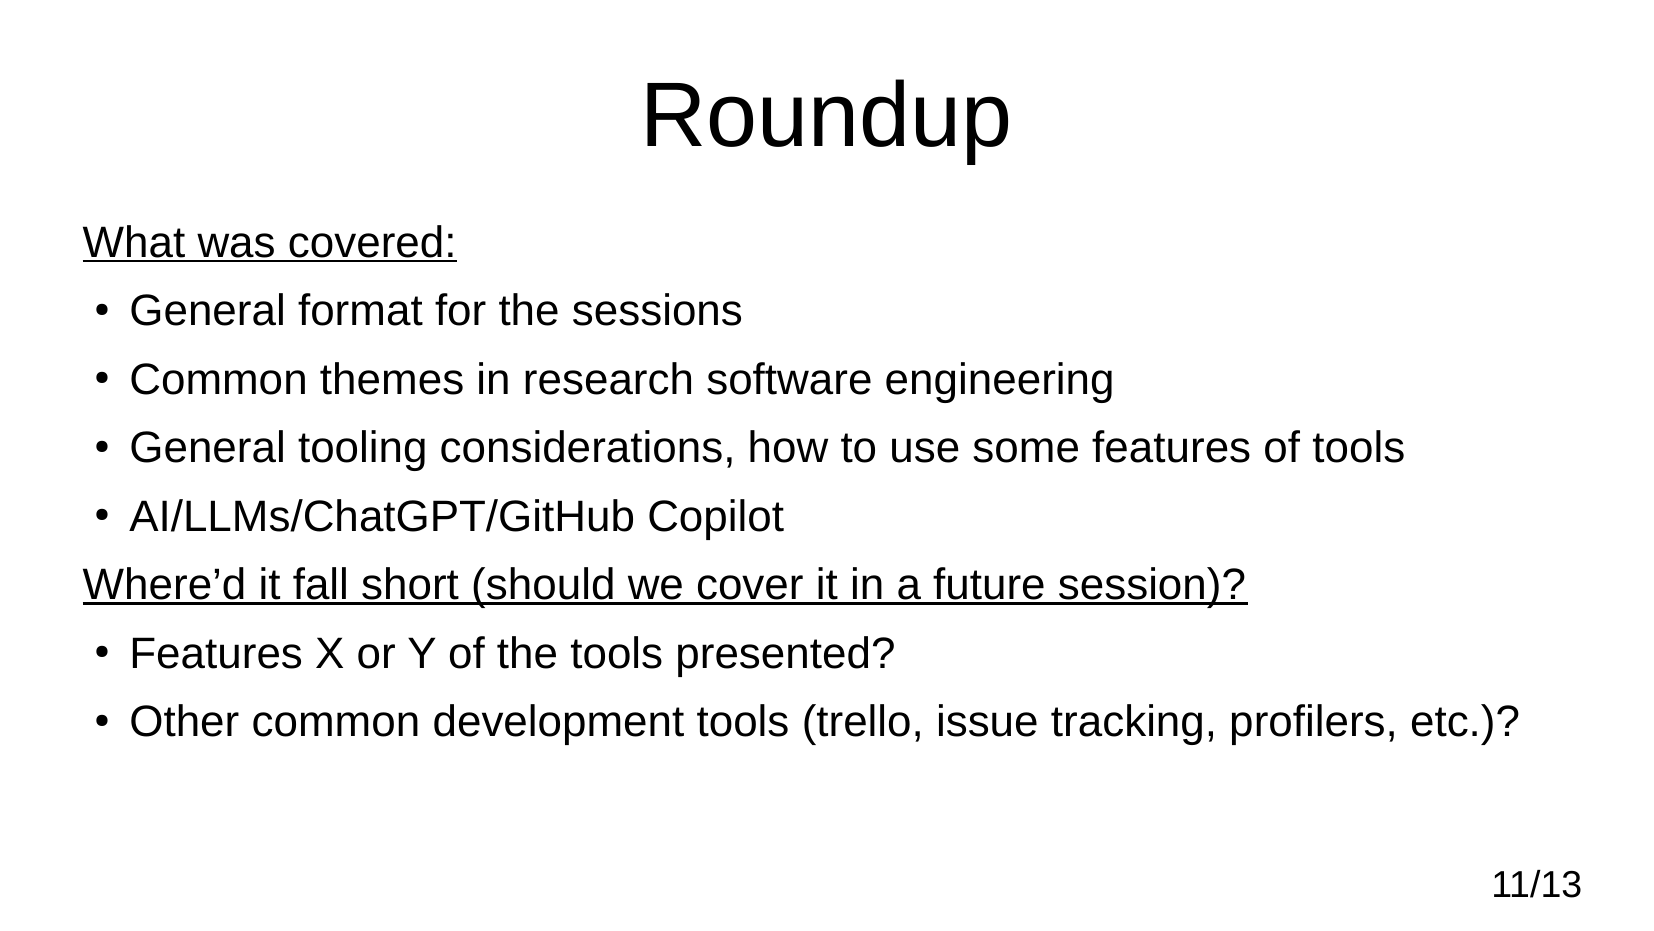

# Roundup
What was covered:
General format for the sessions
Common themes in research software engineering
General tooling considerations, how to use some features of tools
AI/LLMs/ChatGPT/GitHub Copilot
Where’d it fall short (should we cover it in a future session)?
Features X or Y of the tools presented?
Other common development tools (trello, issue tracking, profilers, etc.)?